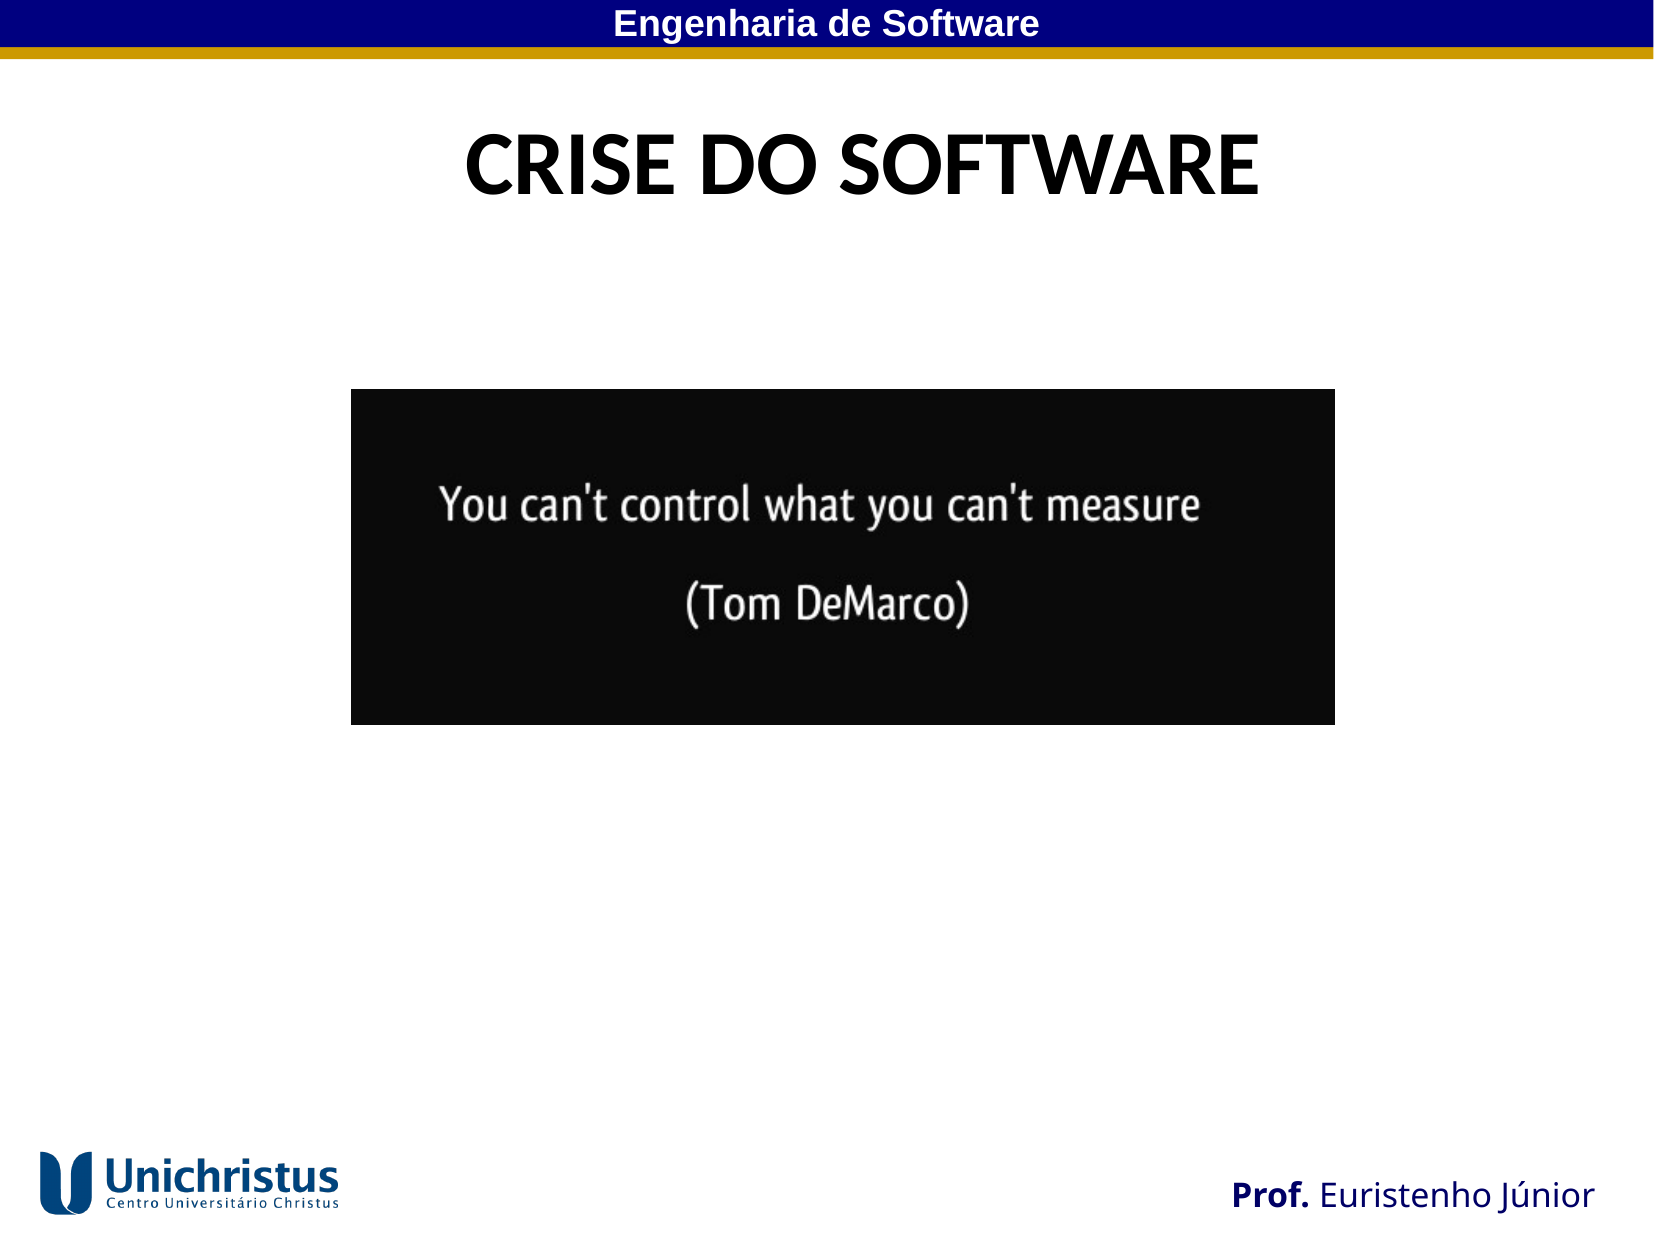

Engenharia de Software
# CRISE DO SOFTWARE
Prof. Euristenho Júnior